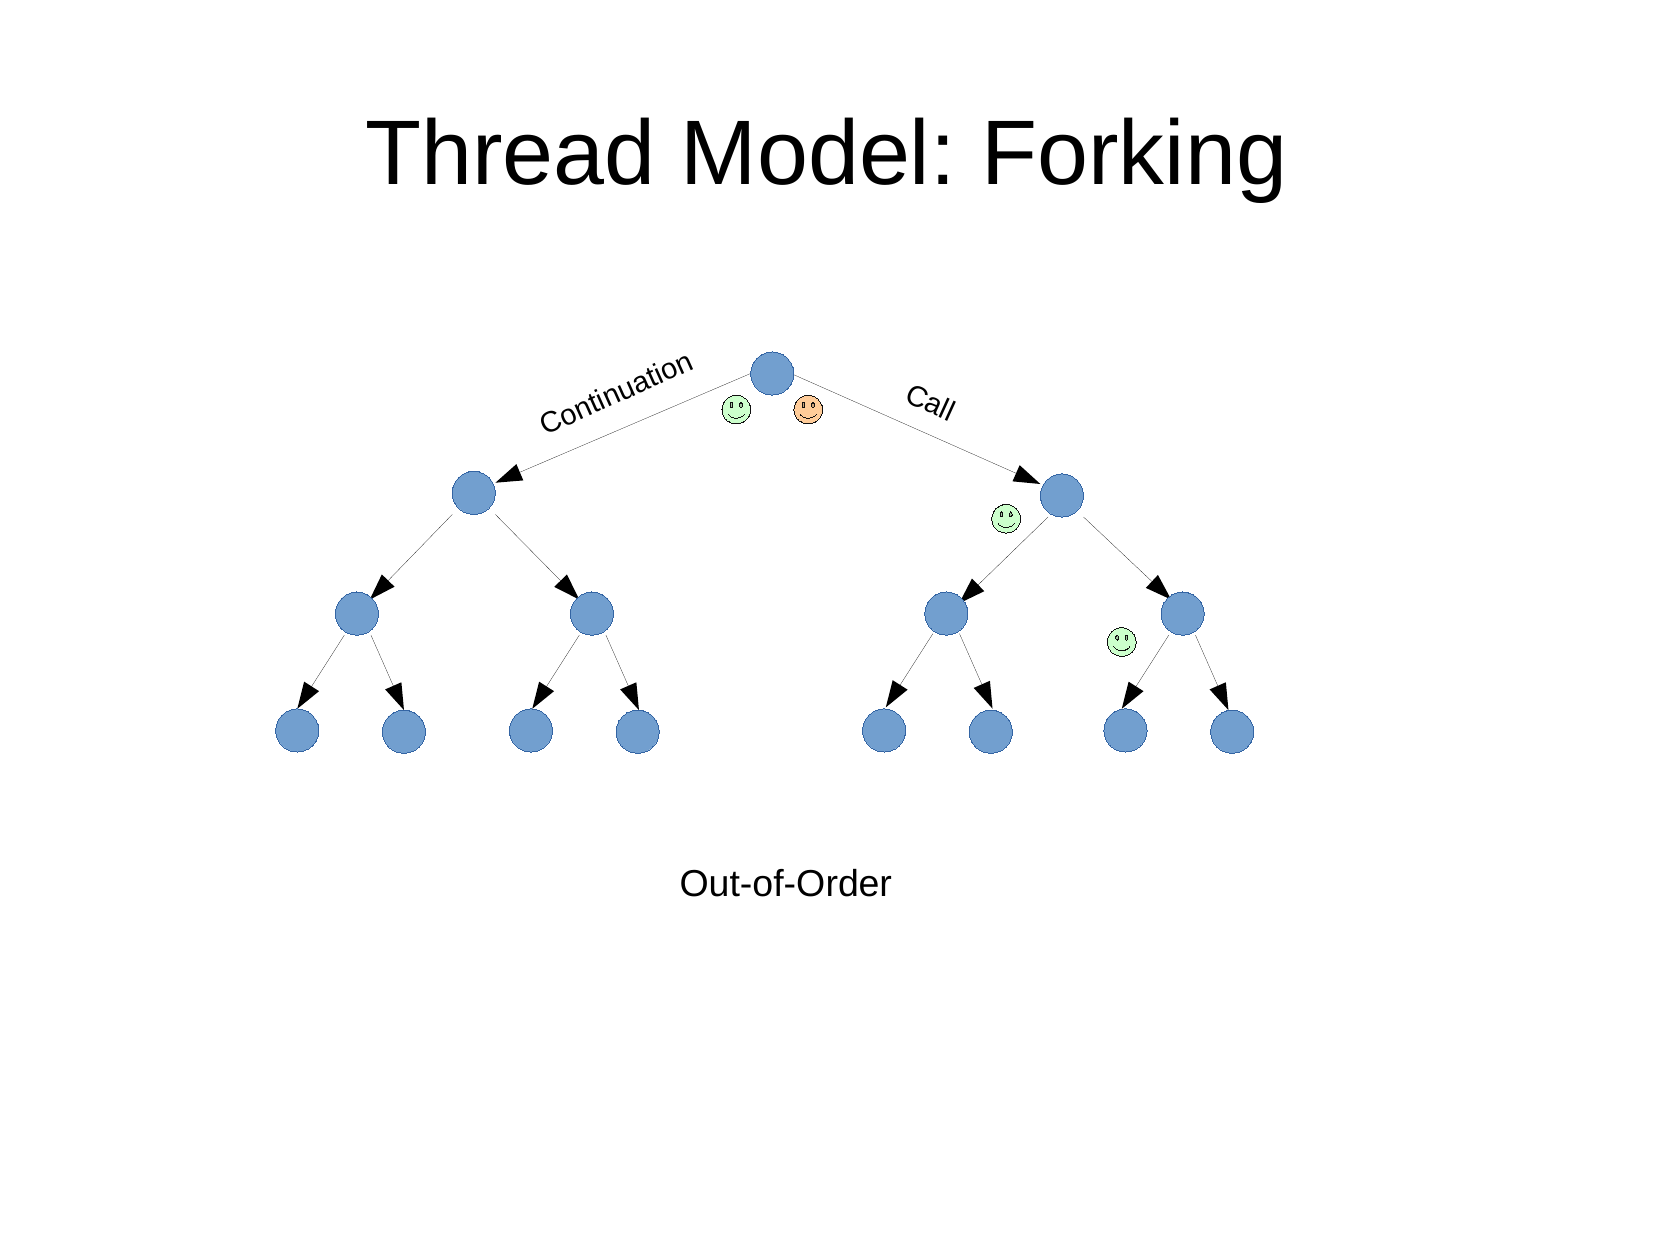

# Thread Model: Forking
Continuation
Call
Out-of-Order